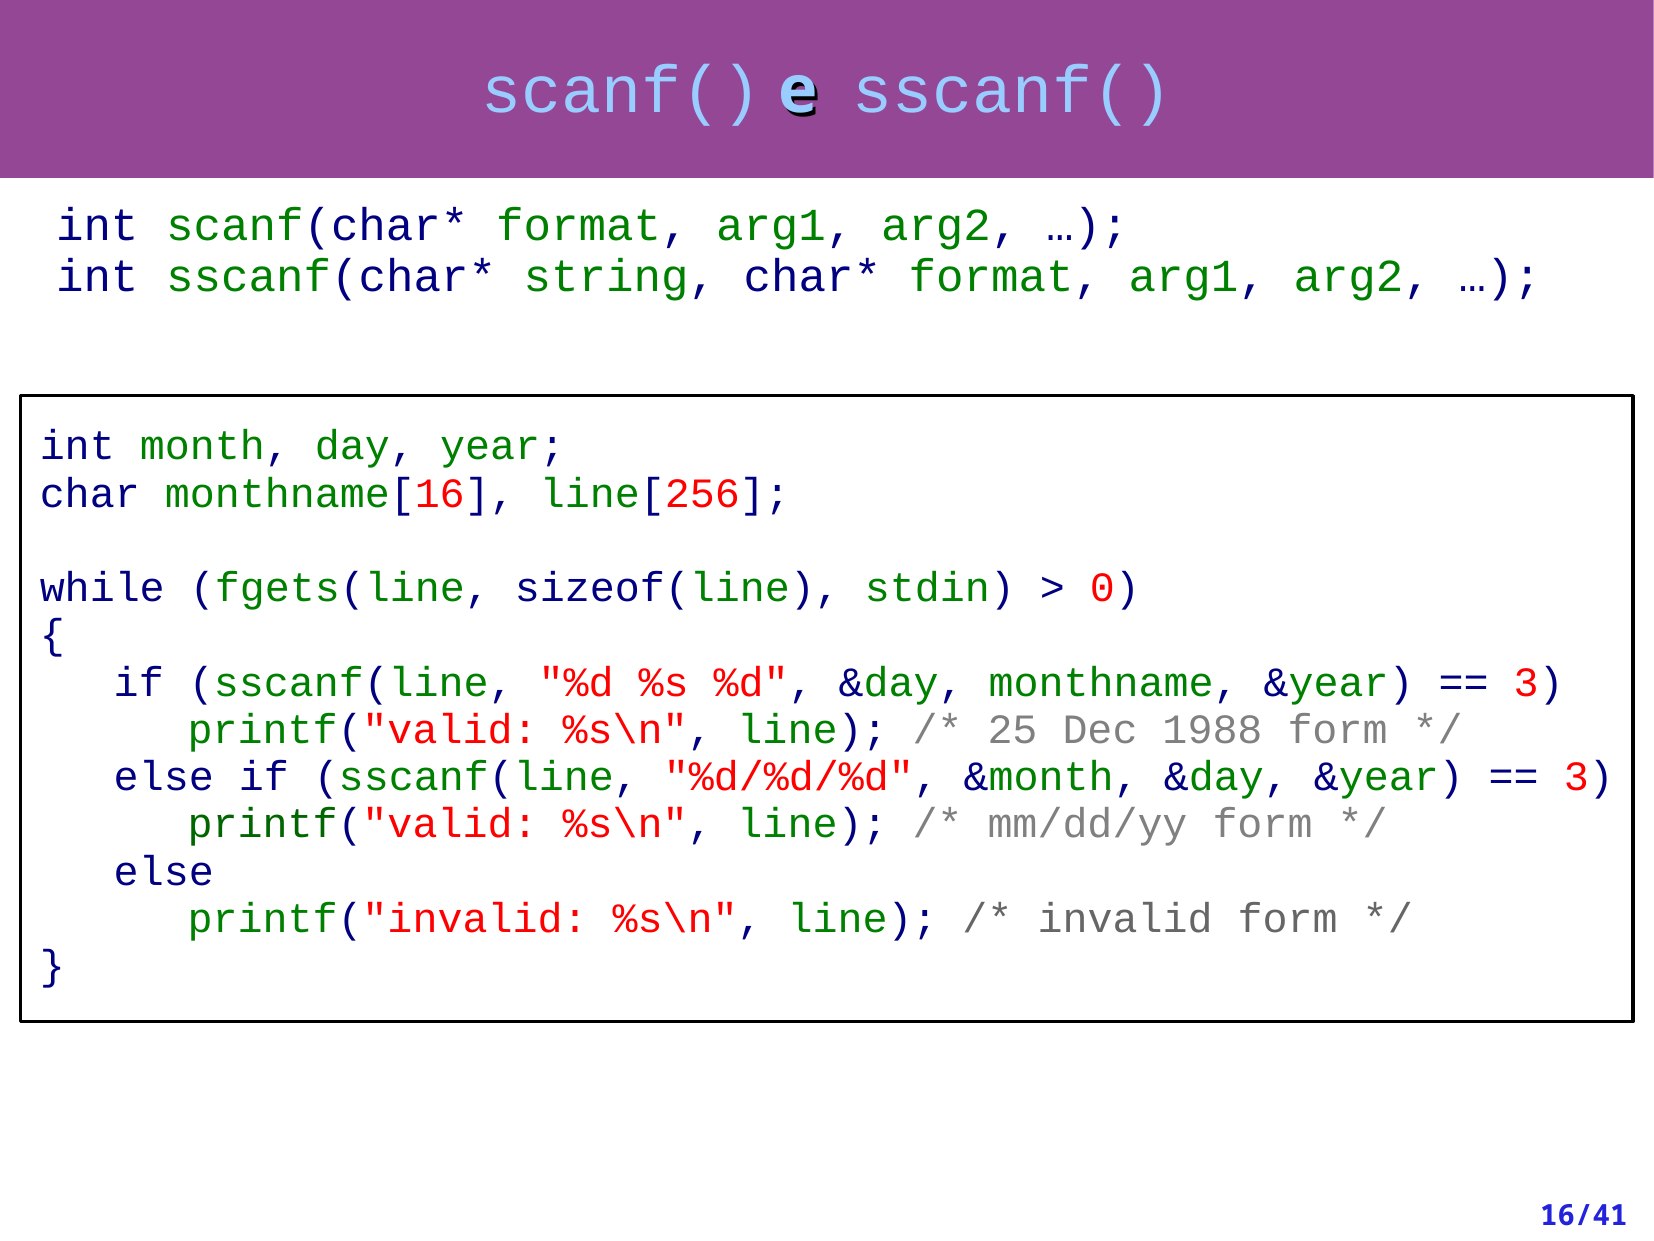

# scanf() e sscanf()
int scanf(char* format, arg1, arg2, …);
int sscanf(char* string, char* format, arg1, arg2, …);
int month, day, year;
char monthname[16], line[256];
while (fgets(line, sizeof(line), stdin) > 0)
{
	if (sscanf(line, "%d %s %d", &day, monthname, &year) == 3)
		printf("valid: %s\n", line); /* 25 Dec 1988 form */
	else if (sscanf(line, "%d/%d/%d", &month, &day, &year) == 3)
		printf("valid: %s\n", line); /* mm/dd/yy form */
	else
		printf("invalid: %s\n", line); /* invalid form */
}
16